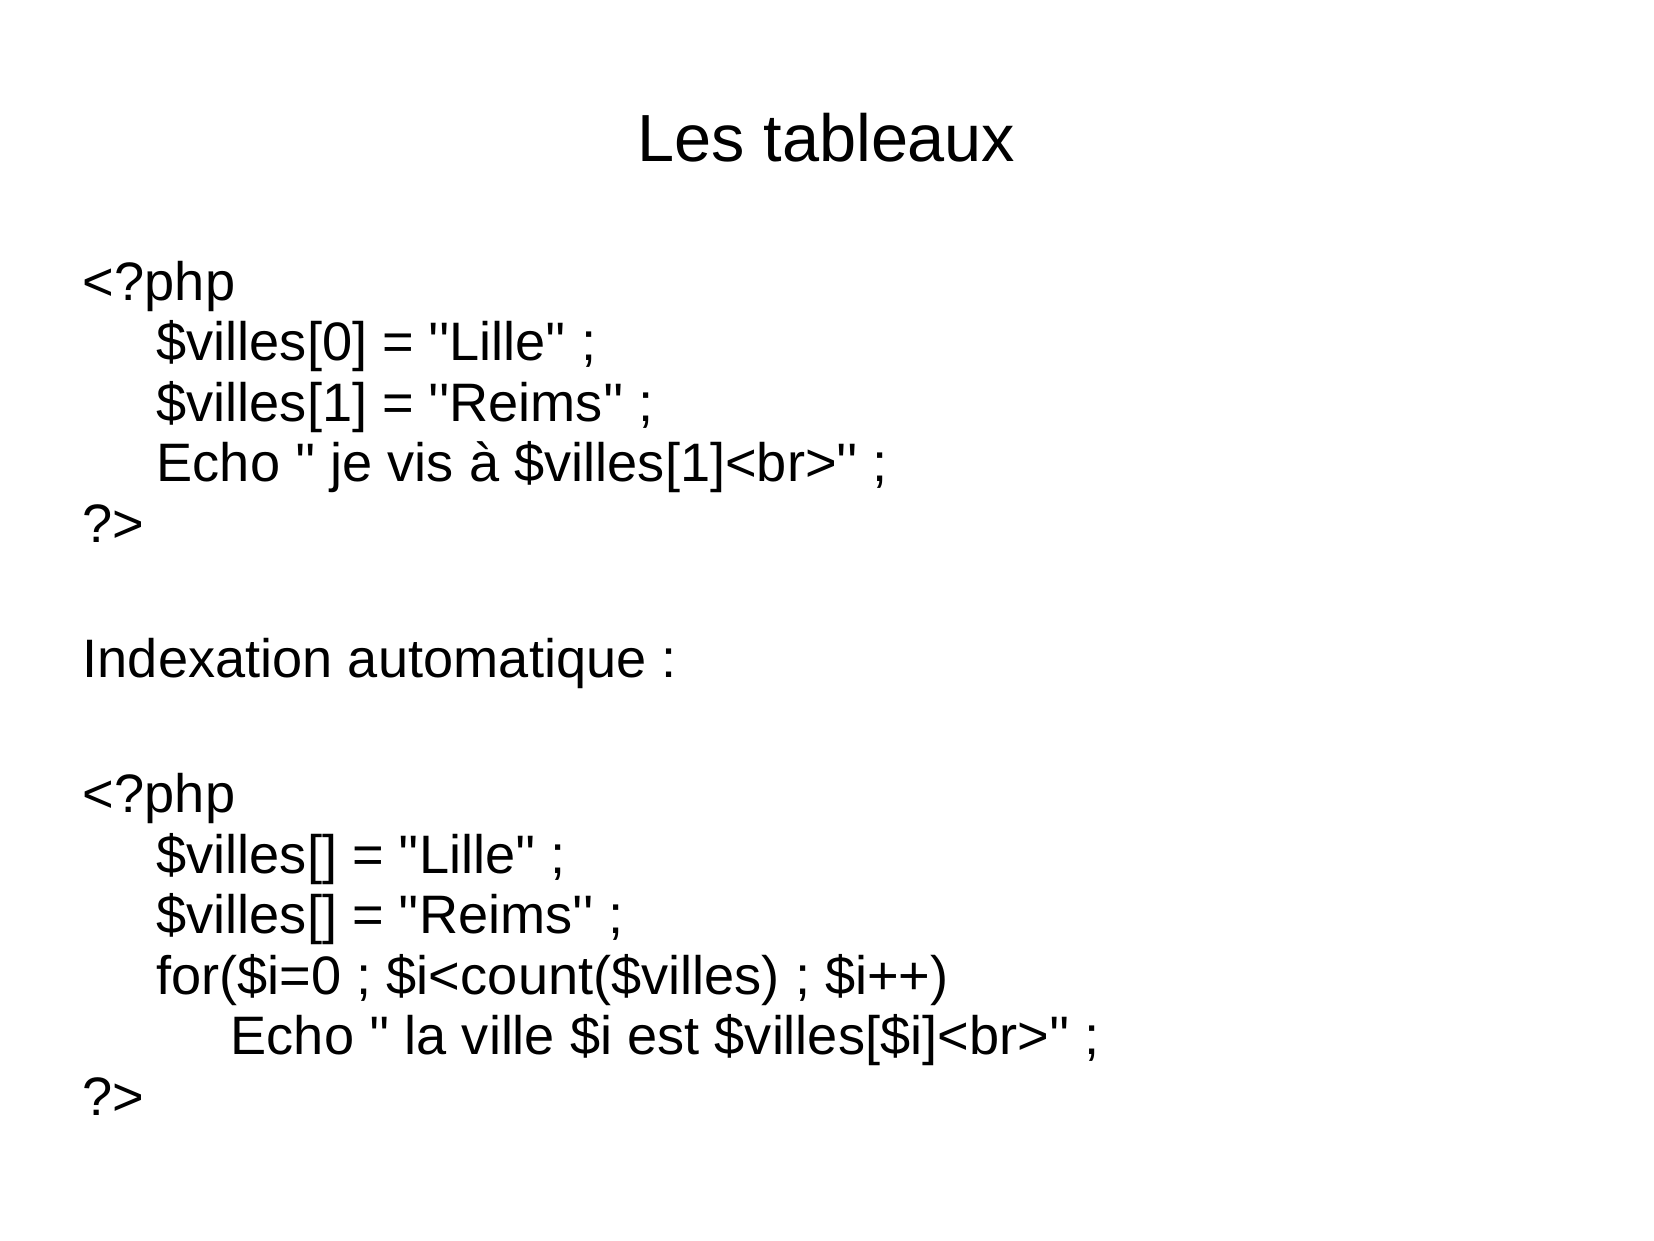

# Les tableaux
<?php
	$villes[0] = ''Lille'' ;
	$villes[1] = ''Reims'' ;
	Echo '' je vis à $villes[1]<br>'' ;
?>
Indexation automatique :
<?php
	$villes[] = ''Lille'' ;
	$villes[] = ''Reims'' ;
	for($i=0 ; $i<count($villes) ; $i++)
		Echo '' la ville $i est $villes[$i]<br>'' ;
?>